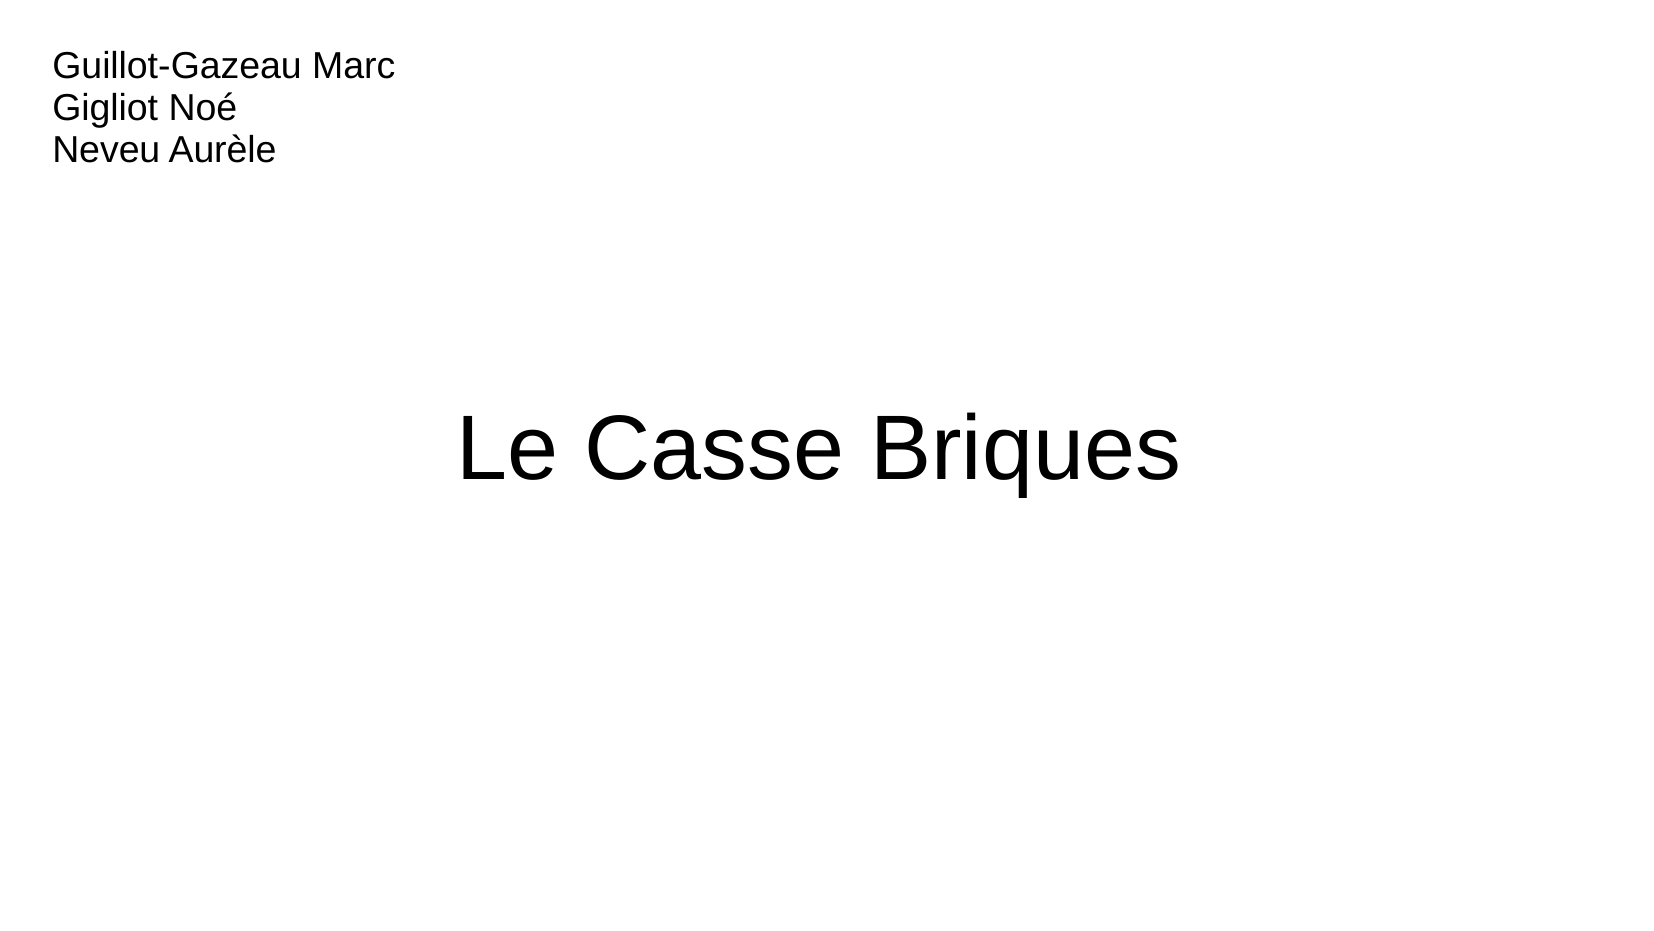

Guillot-Gazeau Marc
Gigliot Noé
Neveu Aurèle
# Le Casse Briques